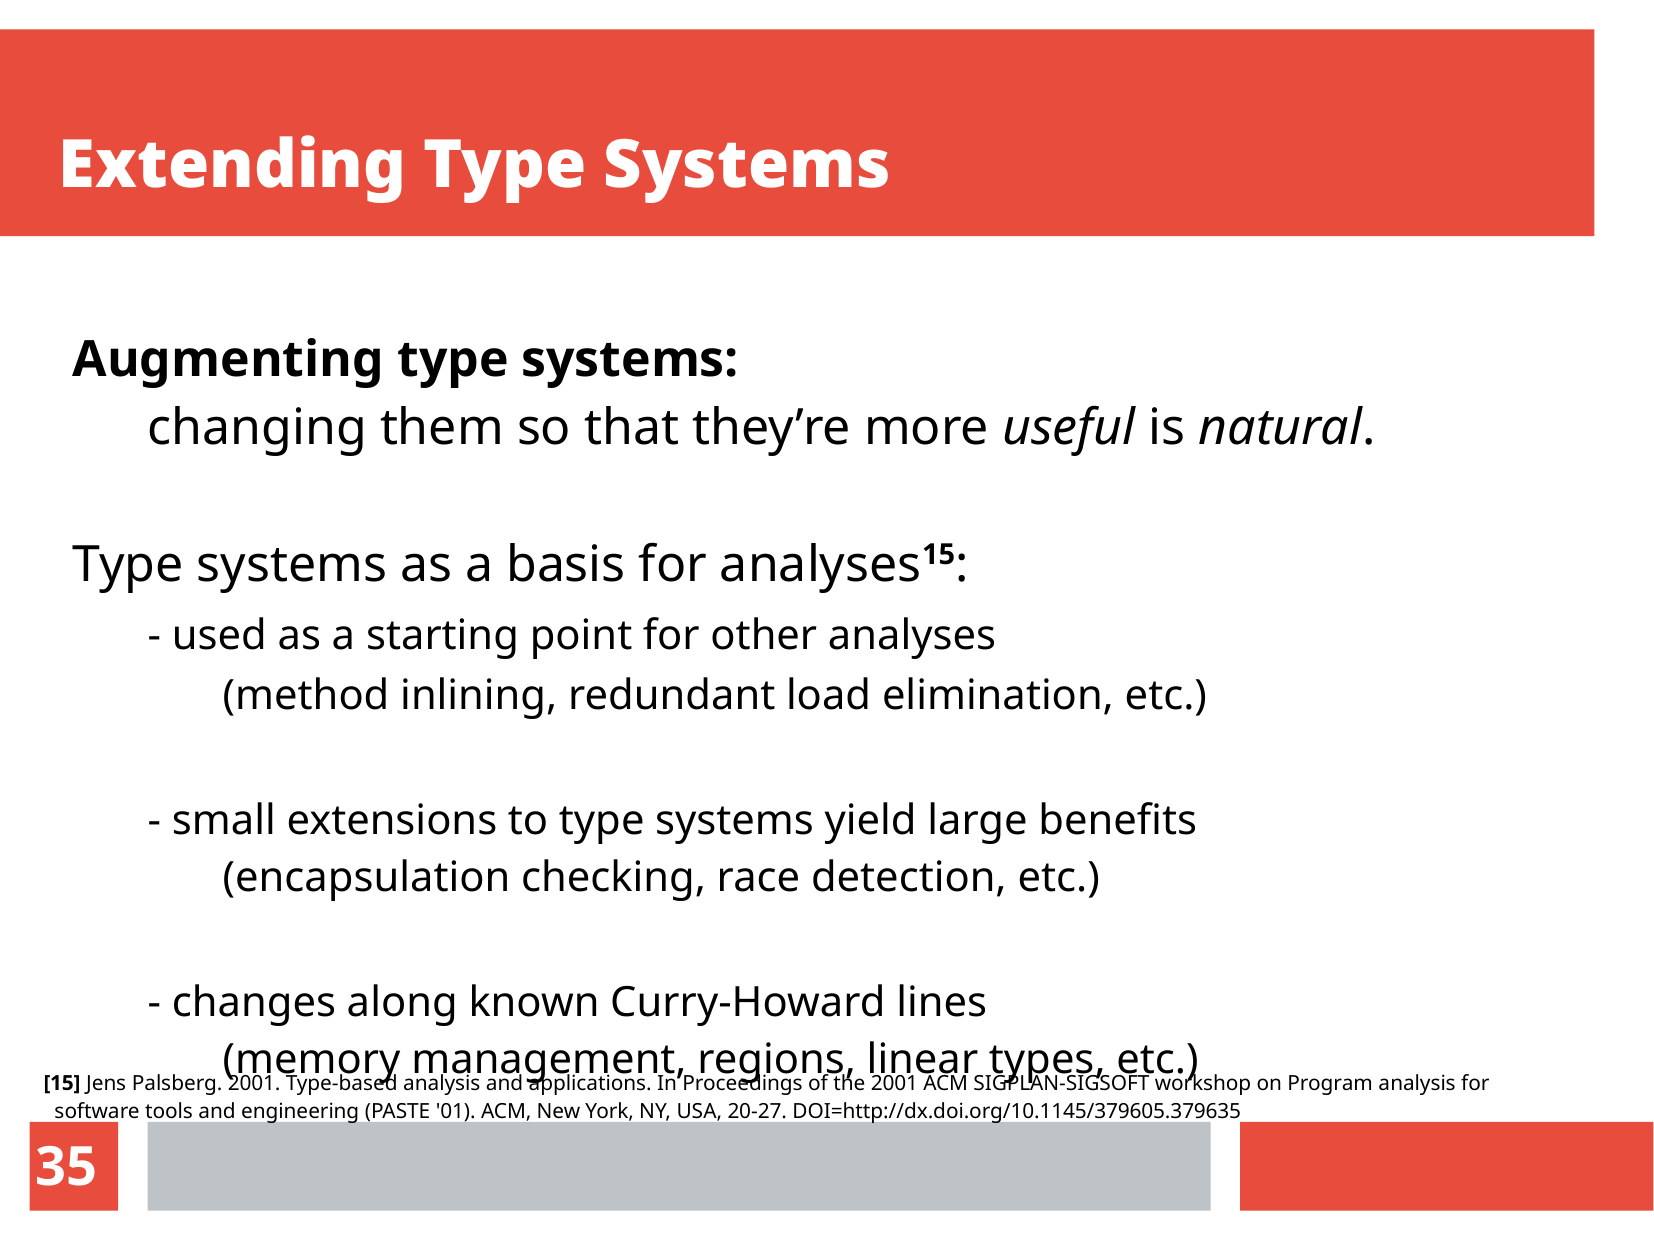

# Extending Type Systems
Augmenting type systems:
	changing them so that they’re more useful is natural.
Type systems as a basis for analyses15:
	- used as a starting point for other analyses
		(method inlining, redundant load elimination, etc.)
	- small extensions to type systems yield large benefits
		(encapsulation checking, race detection, etc.)
	- changes along known Curry-Howard lines
		(memory management, regions, linear types, etc.)
[15] Jens Palsberg. 2001. Type-based analysis and applications. In Proceedings of the 2001 ACM SIGPLAN-SIGSOFT workshop on Program analysis for
 software tools and engineering (PASTE '01). ACM, New York, NY, USA, 20-27. DOI=http://dx.doi.org/10.1145/379605.379635
35
103